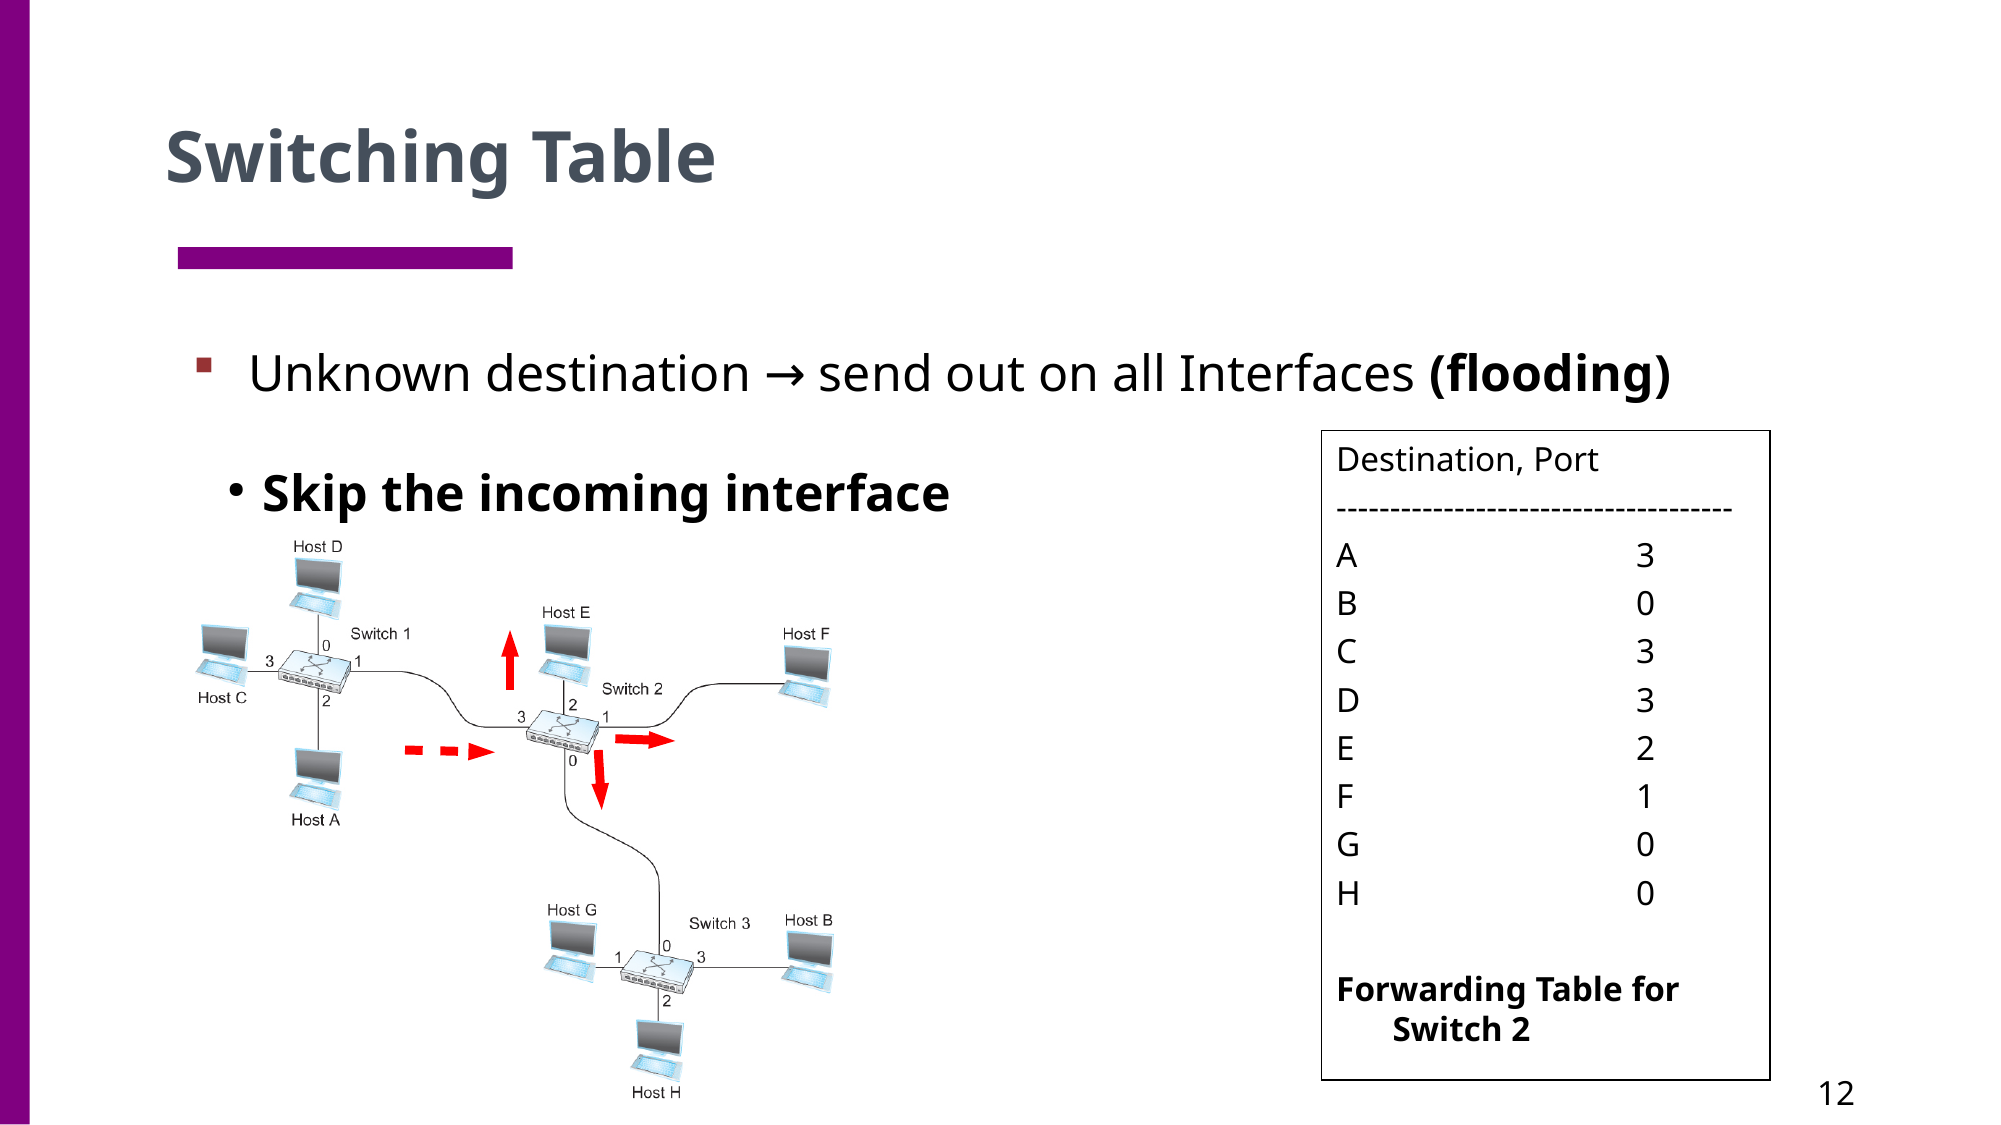

Switching Table
Unknown destination → send out on all Interfaces (flooding)
Skip the incoming interface
# Destination, Port
-------------------------------------
A			3
B			0
C			3
D			3
E			2
F			1
G			0
H			0
Forwarding Table for Switch 2